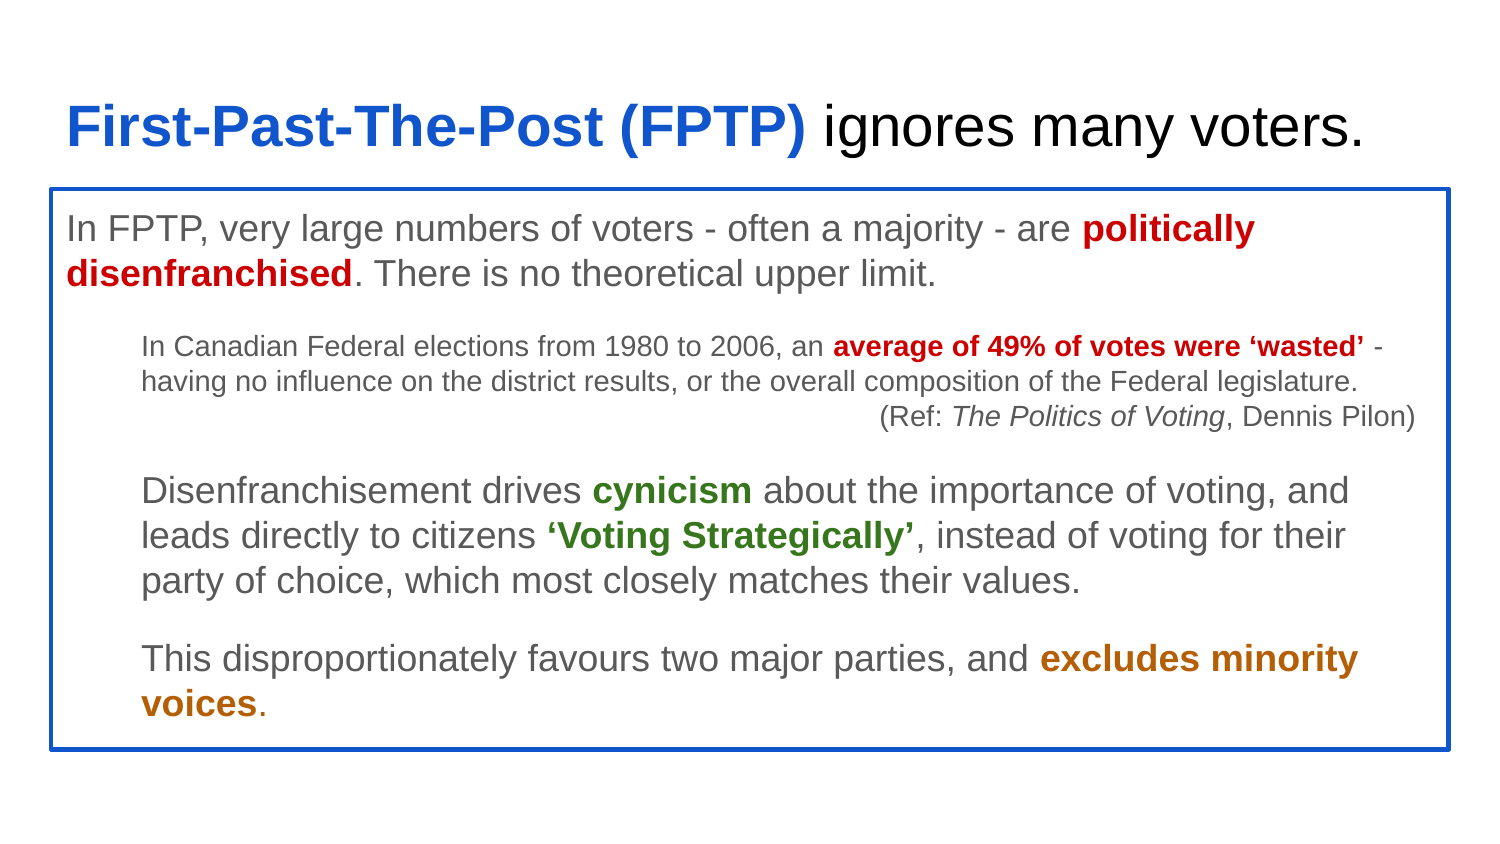

# First-Past-The-Post (FPTP) ignores many voters.
In FPTP, very large numbers of voters - often a majority - are politically disenfranchised. There is no theoretical upper limit.
In Canadian Federal elections from 1980 to 2006, an average of 49% of votes were ‘wasted’ - having no influence on the district results, or the overall composition of the Federal legislature.
										(Ref: The Politics of Voting, Dennis Pilon)
Disenfranchisement drives cynicism about the importance of voting, and leads directly to citizens ‘Voting Strategically’, instead of voting for their party of choice, which most closely matches their values.
This disproportionately favours two major parties, and excludes minority voices.